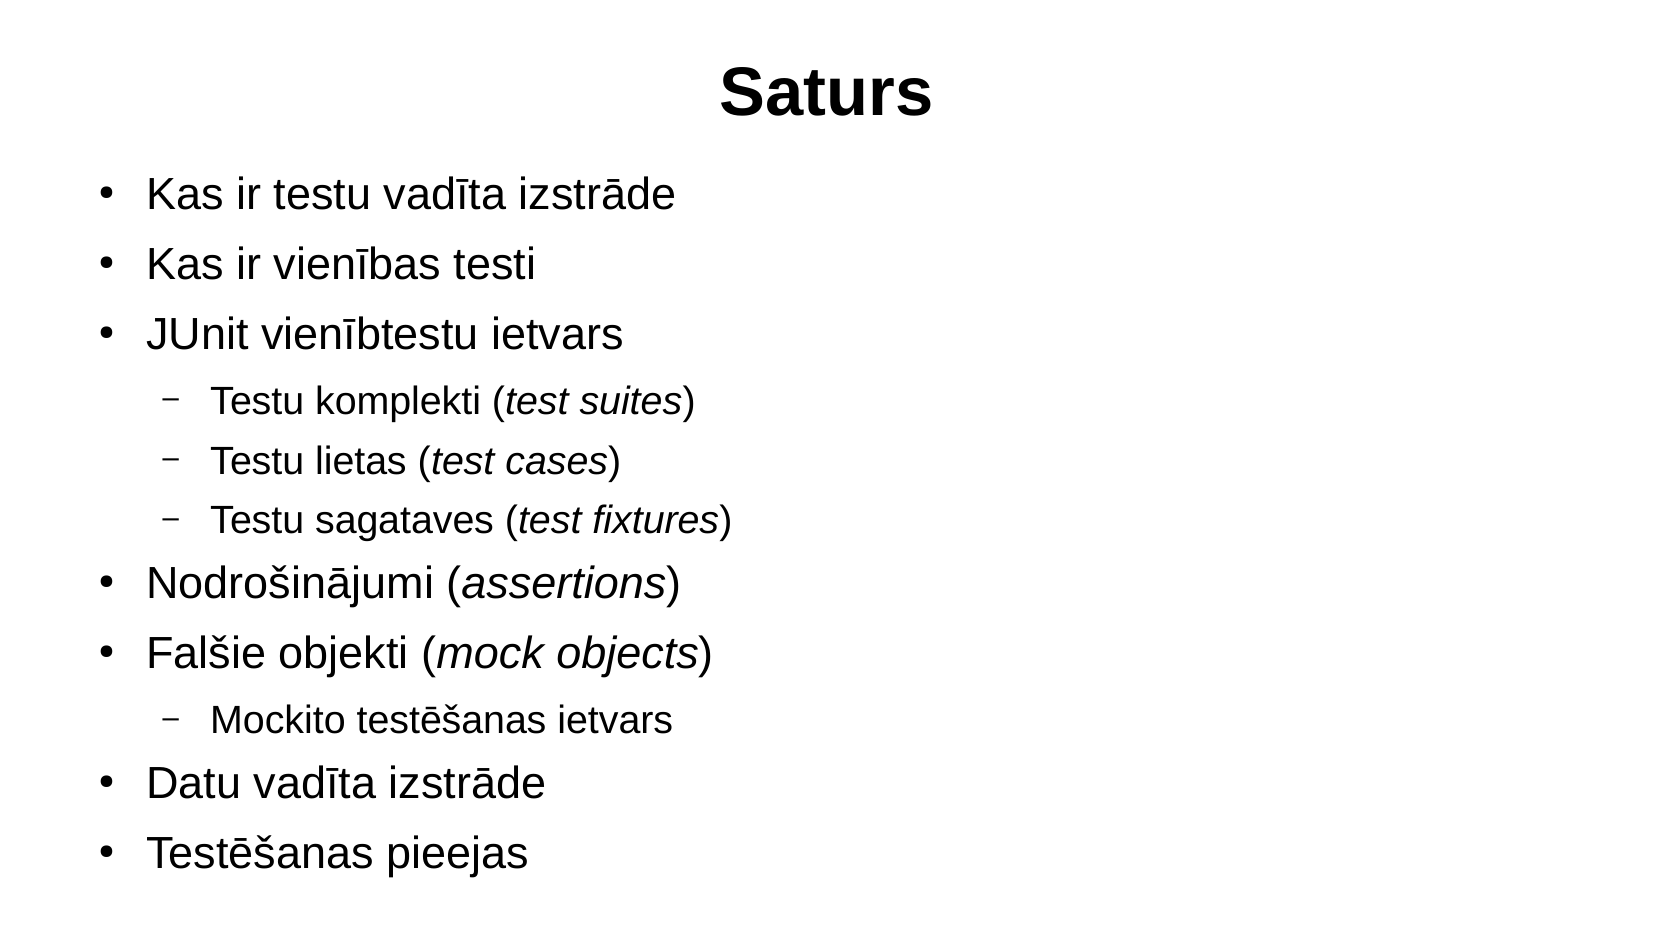

# Saturs
Kas ir testu vadīta izstrāde
Kas ir vienības testi
JUnit vienībtestu ietvars
Testu komplekti (test suites)
Testu lietas (test cases)
Testu sagataves (test fixtures)
Nodrošinājumi (assertions)
Falšie objekti (mock objects)
Mockito testēšanas ietvars
Datu vadīta izstrāde
Testēšanas pieejas